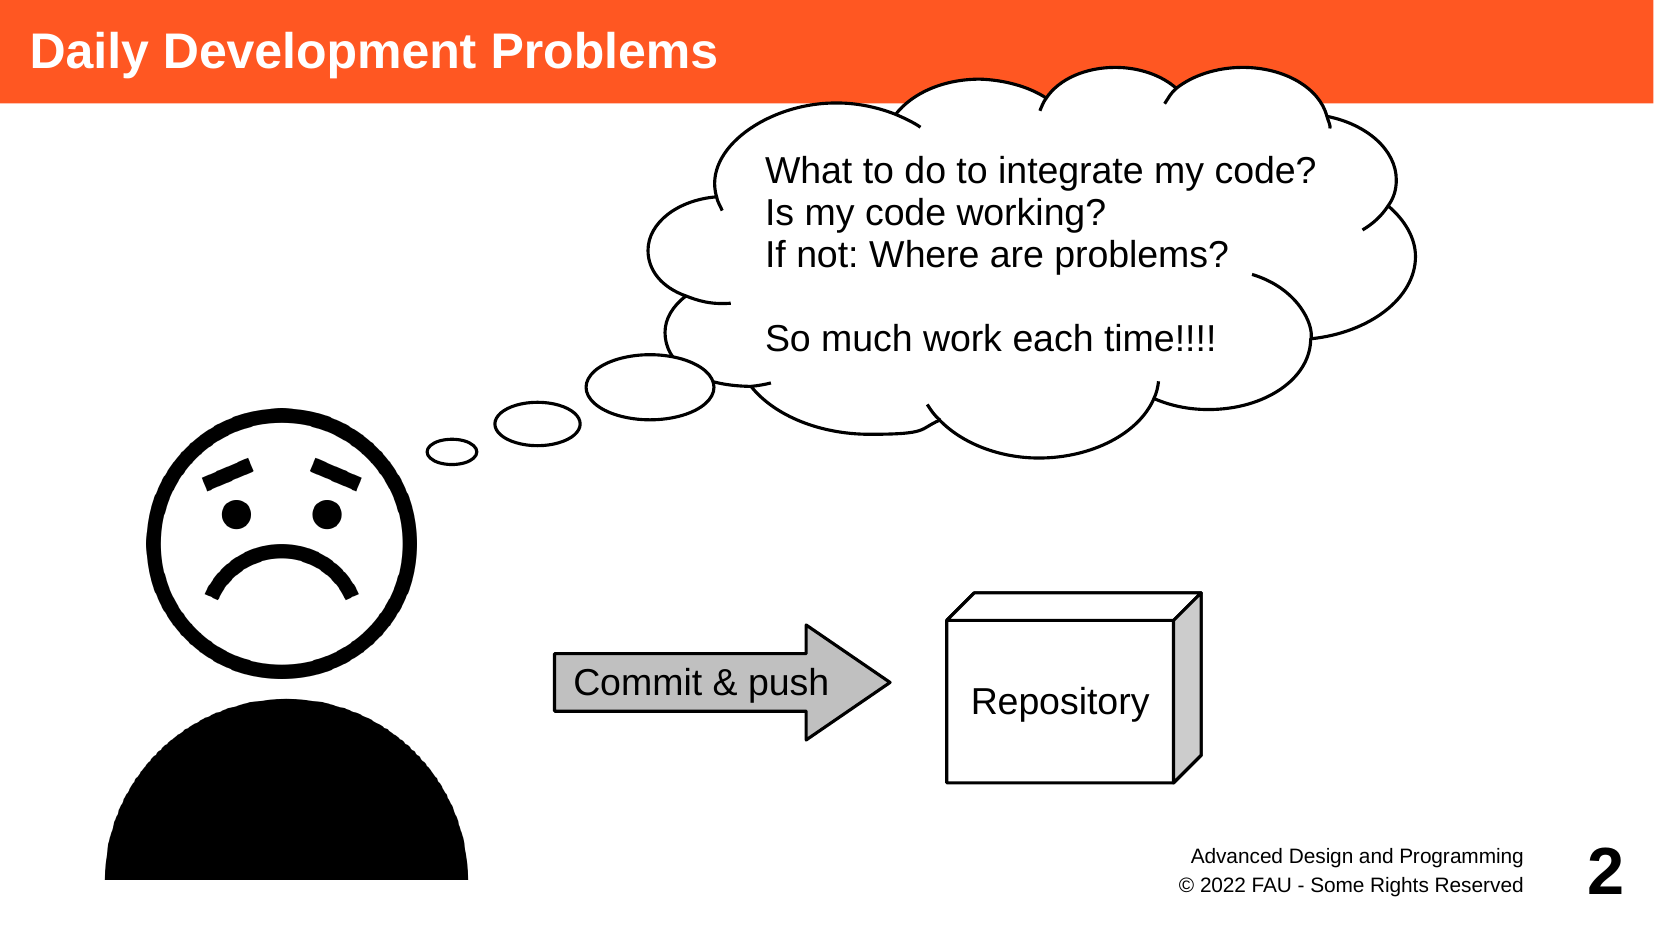

# Daily Development Problems
What to do to integrate my code?
Is my code working?
If not: Where are problems?
So much work each time!!!!
Repository
Commit & push
Advanced Design and Programming
2
© 2022 FAU - Some Rights Reserved